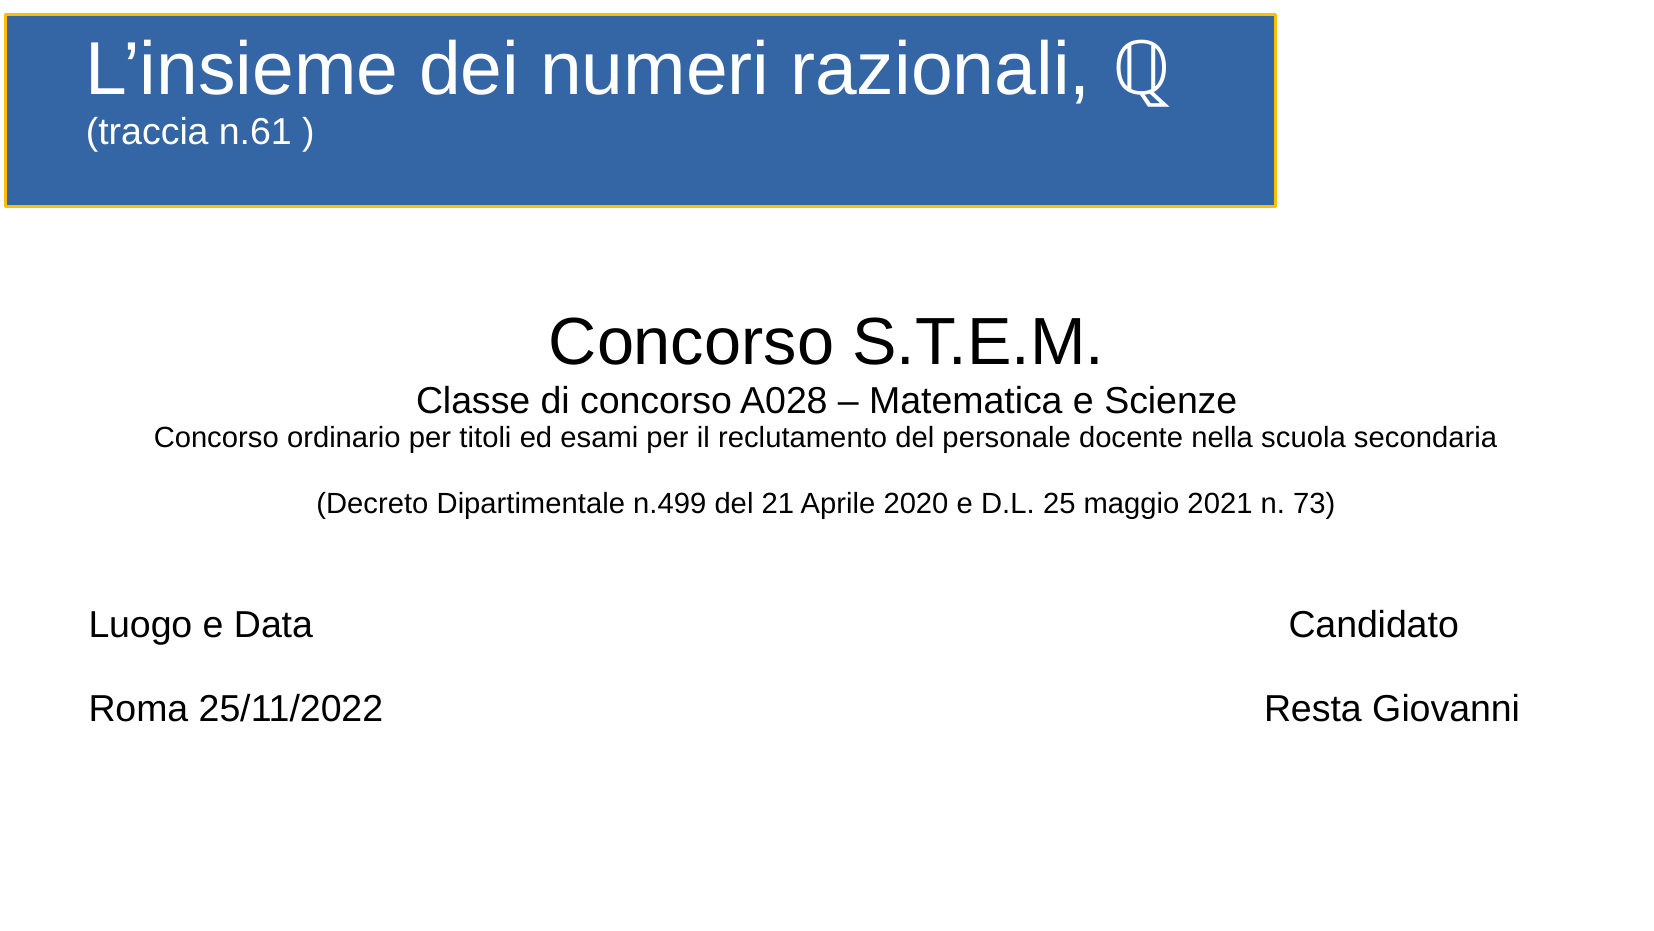

# L’insieme dei numeri razionali, ℚ (traccia n.61 )
Concorso S.T.E.M.
Classe di concorso A028 – Matematica e Scienze
Concorso ordinario per titoli ed esami per il reclutamento del personale docente nella scuola secondaria
(Decreto Dipartimentale n.499 del 21 Aprile 2020 e D.L. 25 maggio 2021 n. 73)
Luogo e Data 													Candidato
Roma 25/11/2022						 					 Resta Giovanni